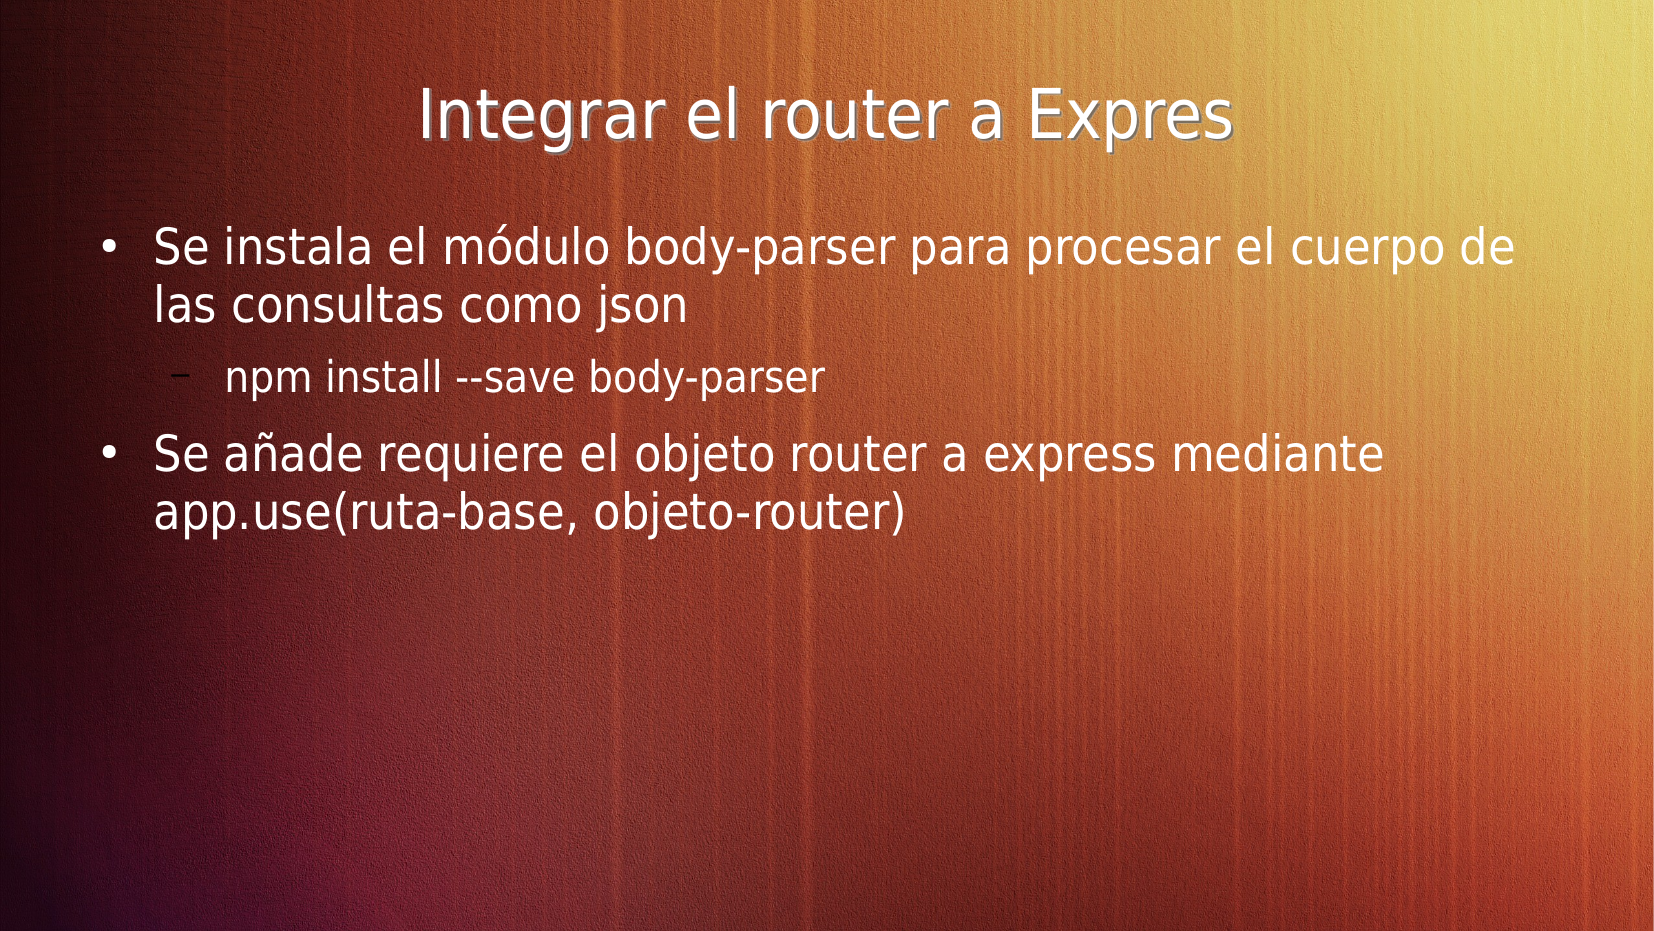

# Integrar el router a Expres
Se instala el módulo body-parser para procesar el cuerpo de las consultas como json
npm install --save body-parser
Se añade requiere el objeto router a express mediante app.use(ruta-base, objeto-router)